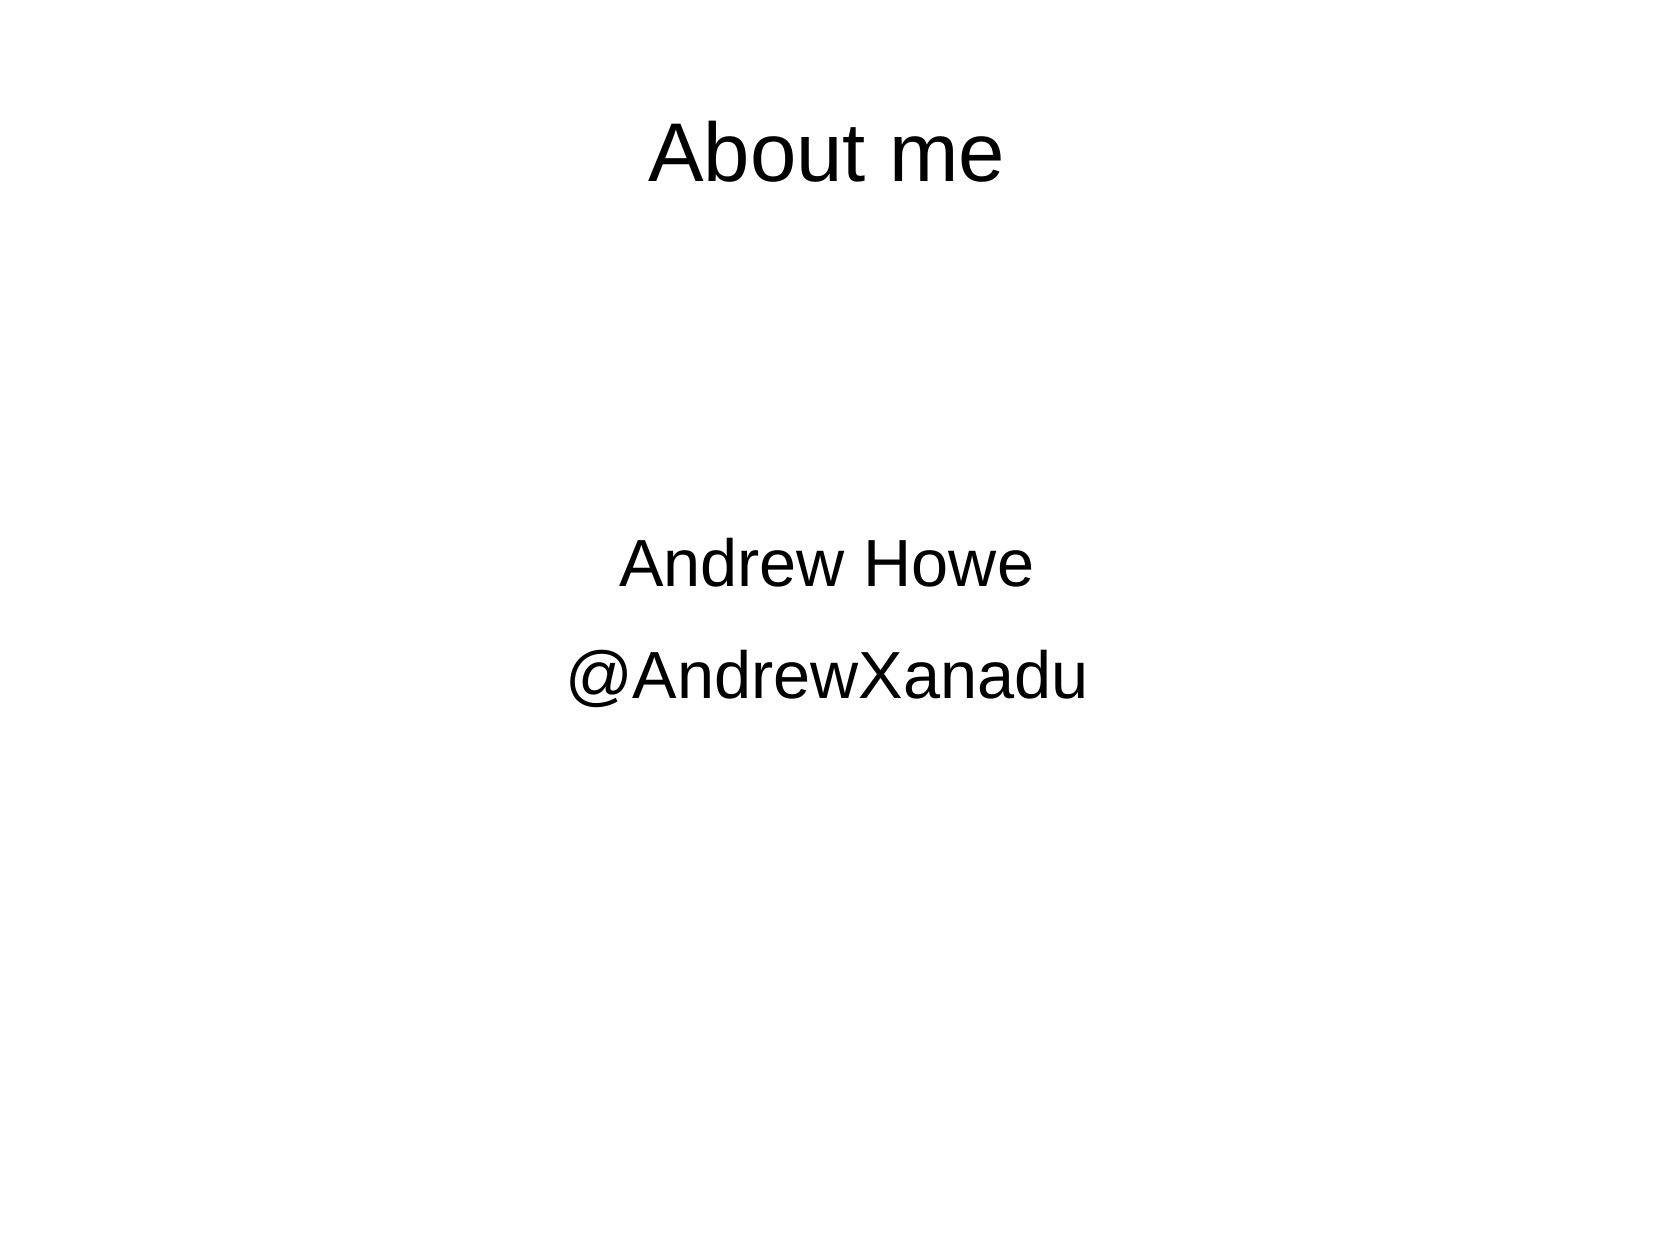

# About me
Andrew Howe
@AndrewXanadu
-------------------------------------------------------------------------